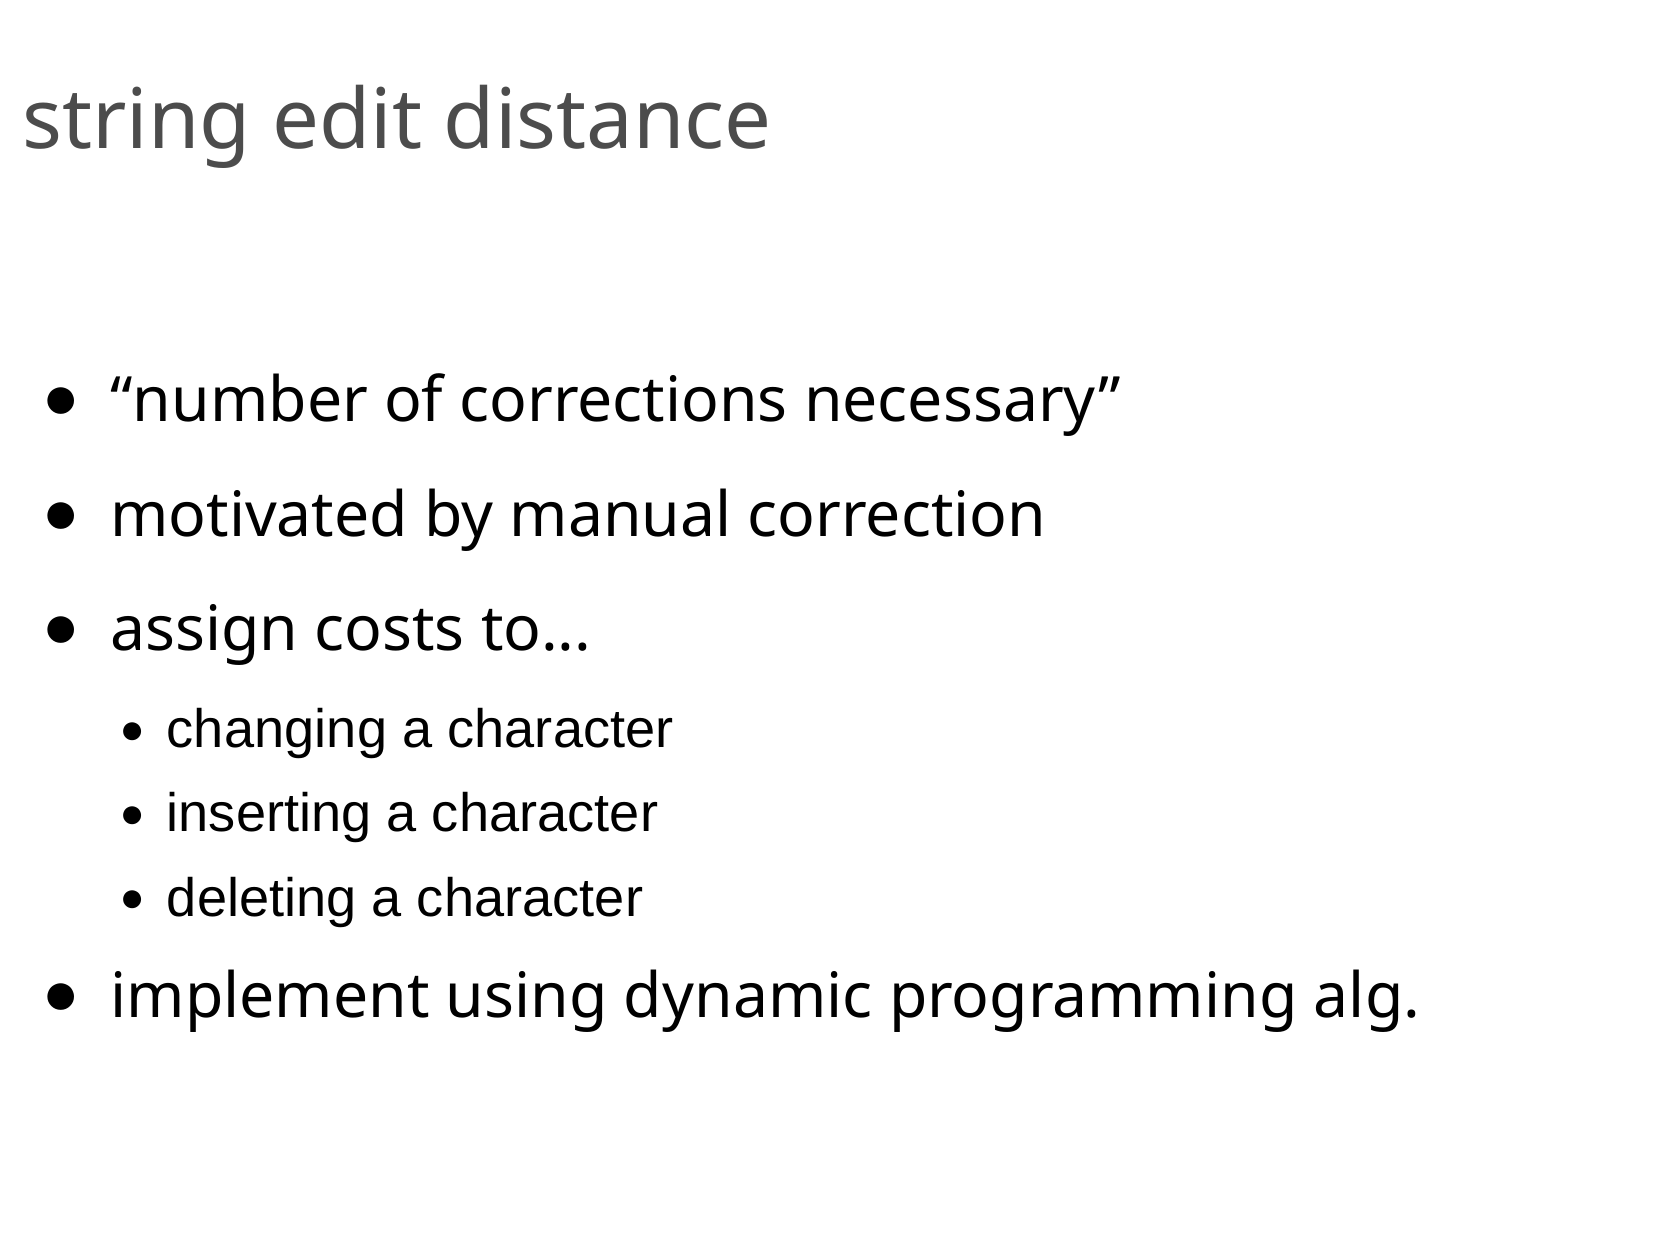

# string edit distance
“number of corrections necessary”
motivated by manual correction
assign costs to...
changing a character
inserting a character
deleting a character
implement using dynamic programming alg.